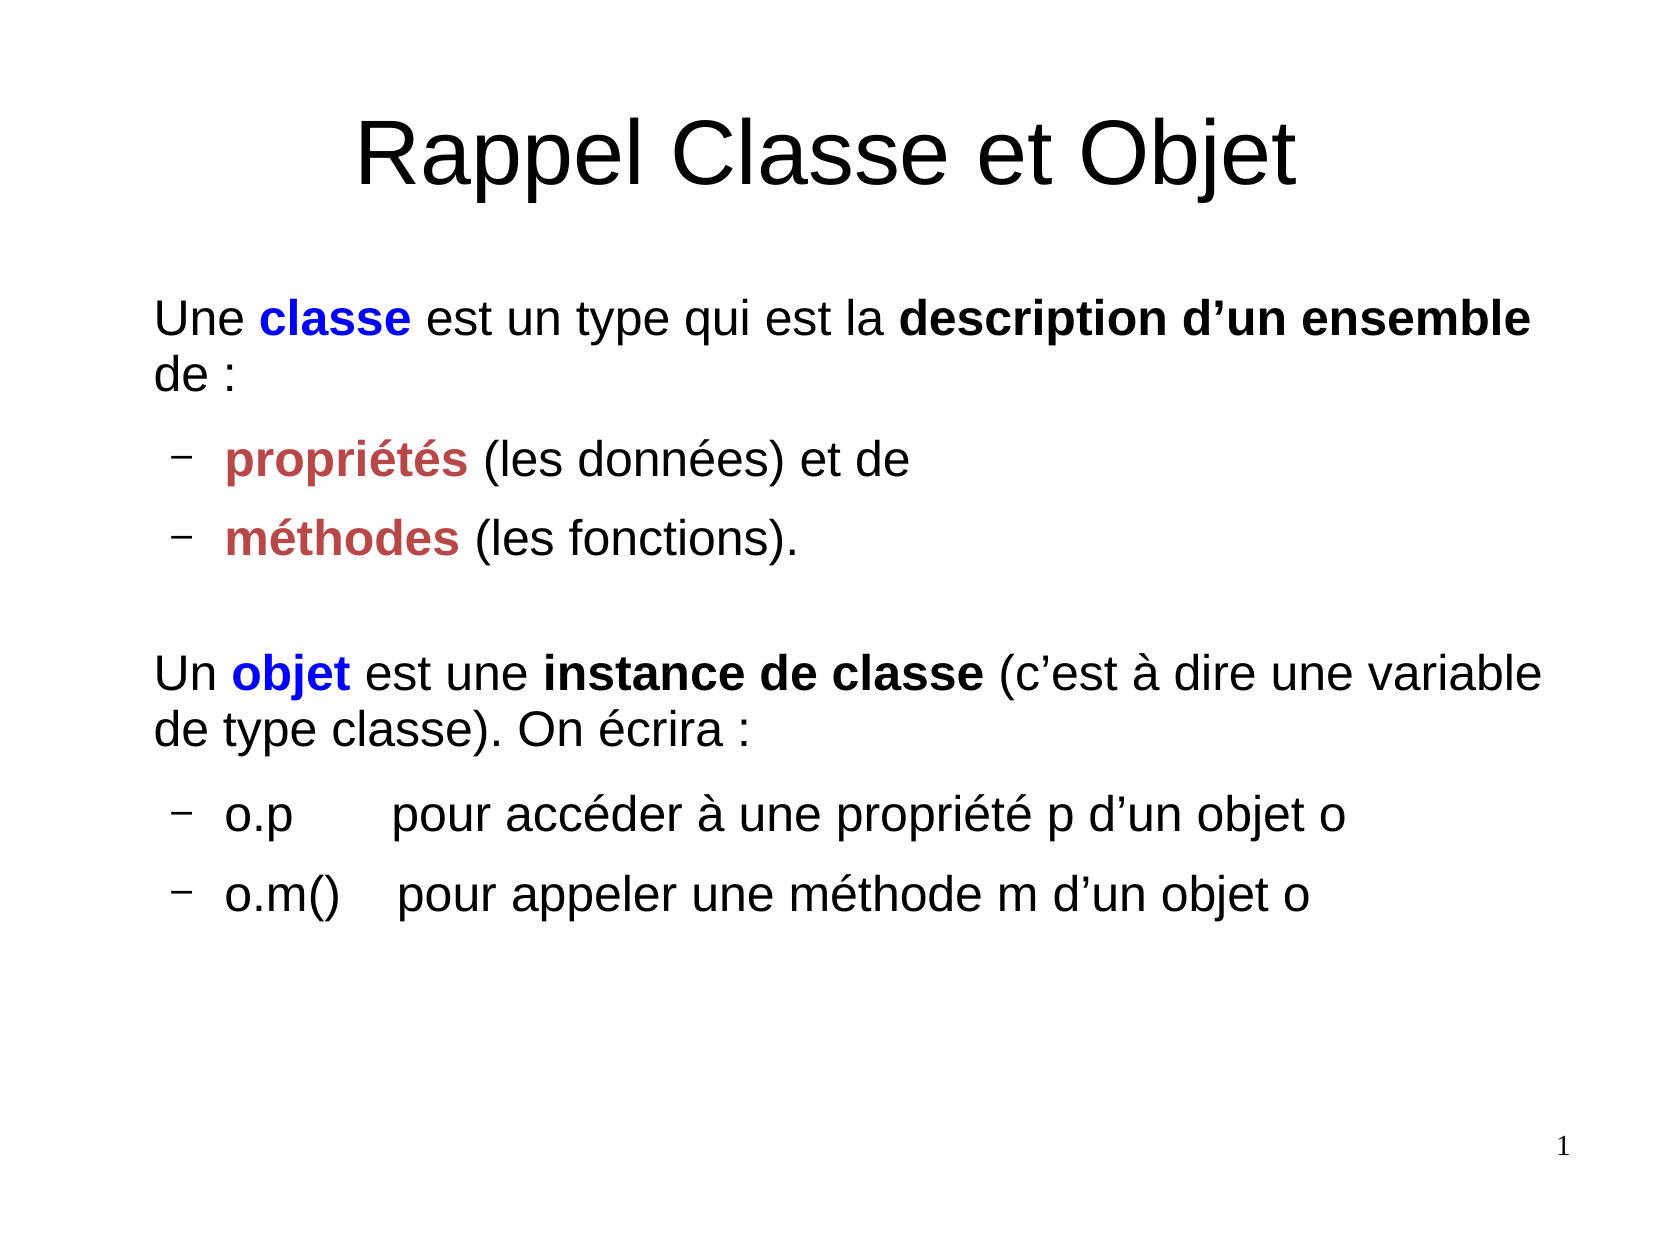

# Rappel Classe et Objet
Une classe est un type qui est la description d’un ensemble de :
propriétés (les données) et de
méthodes (les fonctions).
Un objet est une instance de classe (c’est à dire une variable de type classe). On écrira :
o.p pour accéder à une propriété p d’un objet o
o.m() pour appeler une méthode m d’un objet o
1